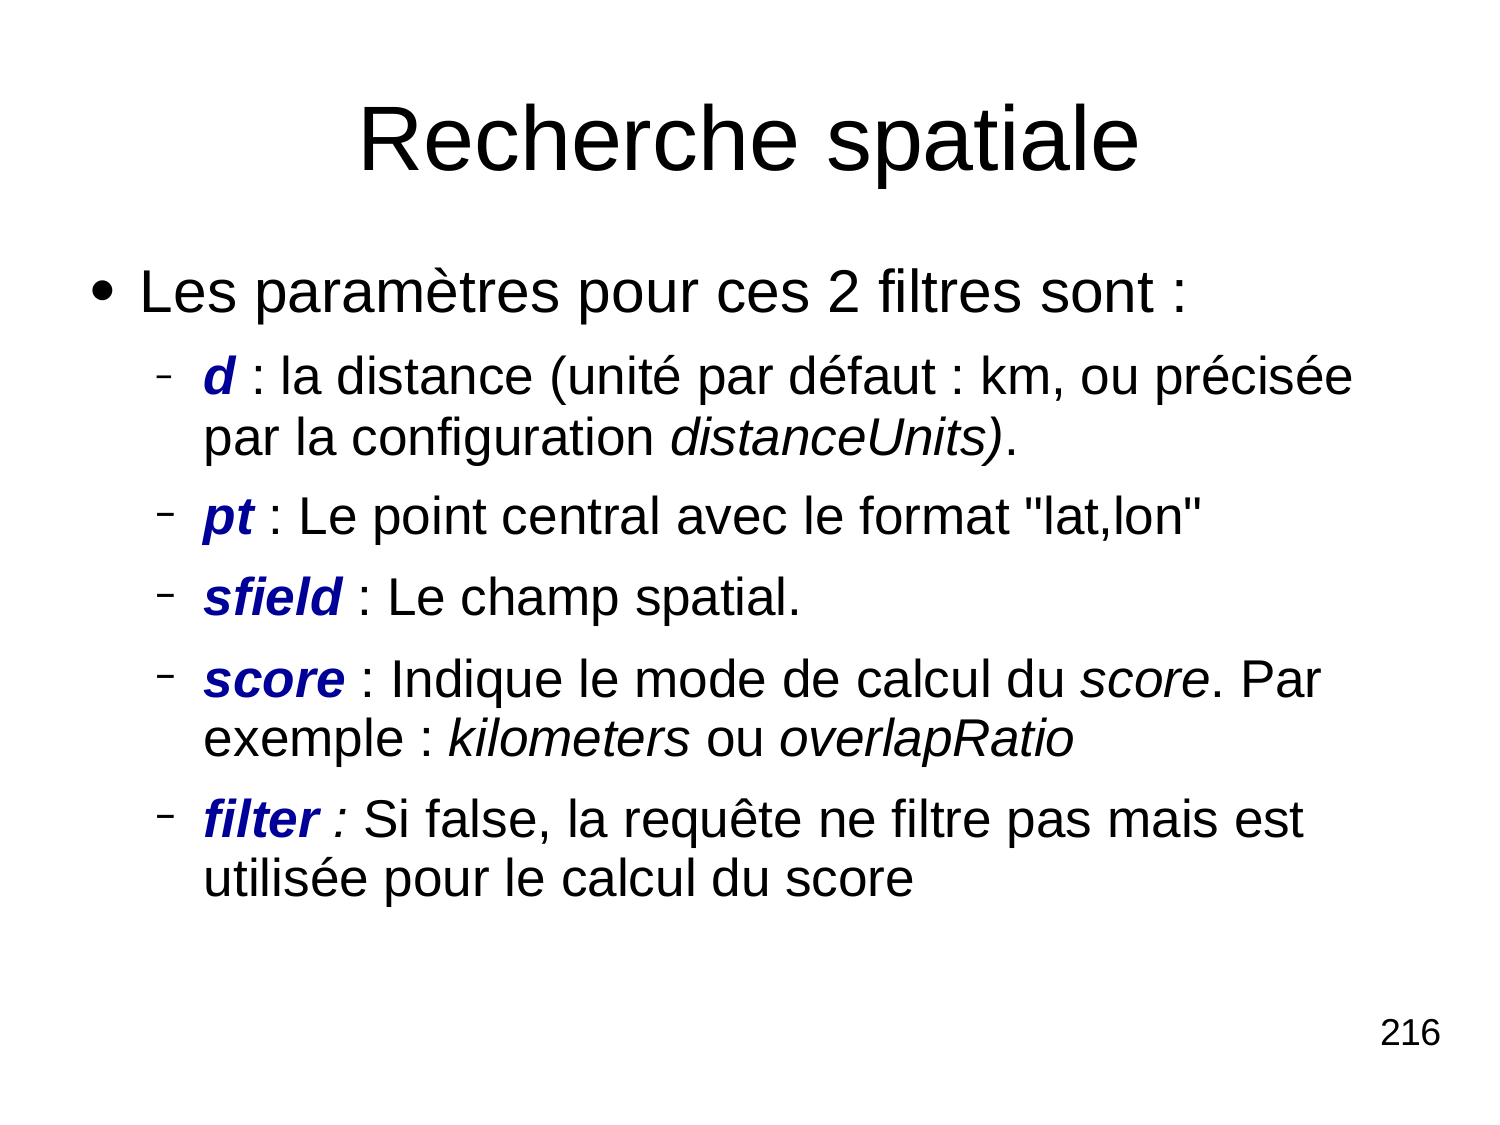

# Recherche spatiale
Les paramètres pour ces 2 filtres sont :
●
–	d : la distance (unité par défaut : km, ou précisée par la configuration distanceUnits).
pt : Le point central avec le format "lat,lon"
sfield : Le champ spatial.
score : Indique le mode de calcul du score. Par exemple : kilometers ou overlapRatio
filter : Si false, la requête ne filtre pas mais est utilisée pour le calcul du score
–
–
–
–
216